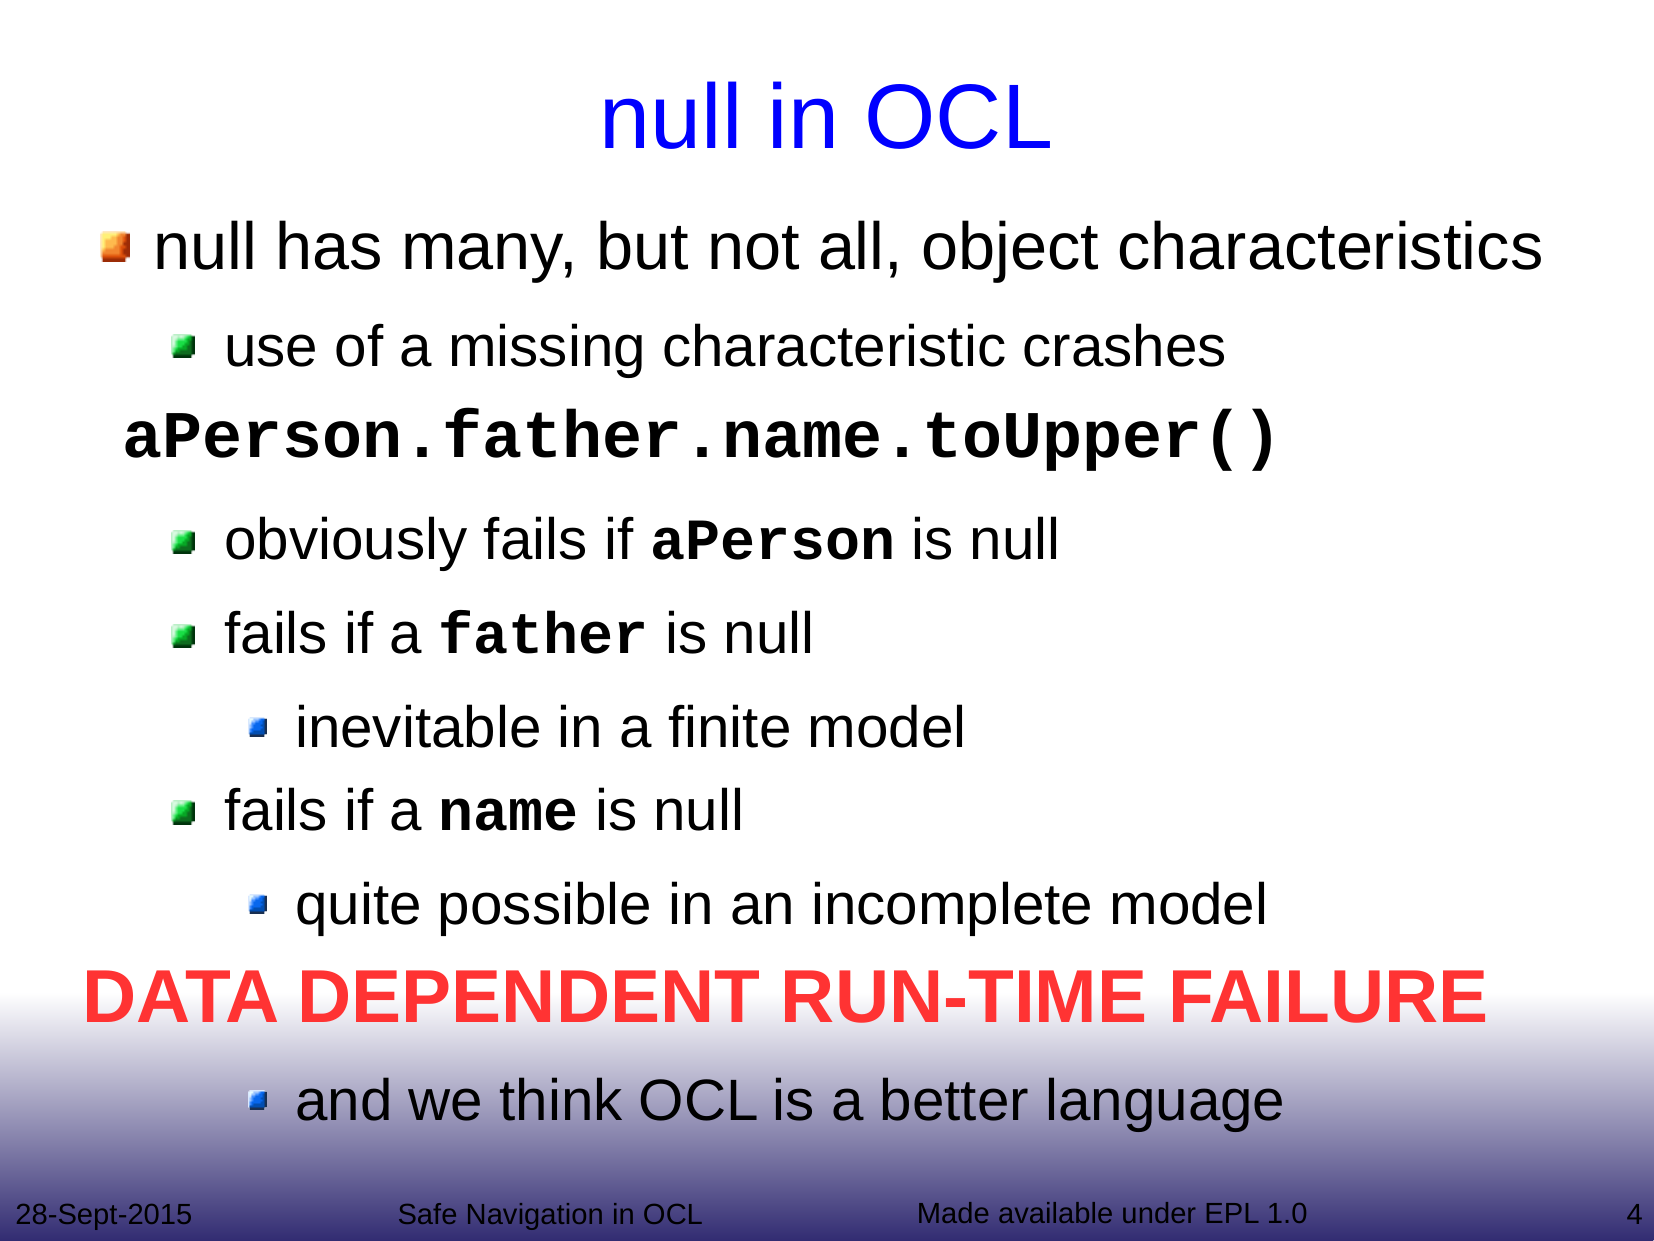

# null in OCL
null has many, but not all, object characteristics
use of a missing characteristic crashes
 aPerson.father.name.toUpper()
obviously fails if aPerson is null
fails if a father is null
inevitable in a finite model
fails if a name is null
quite possible in an incomplete model
DATA DEPENDENT RUN-TIME FAILURE
and we think OCL is a better language
28-Sept-2015
Safe Navigation in OCL
4